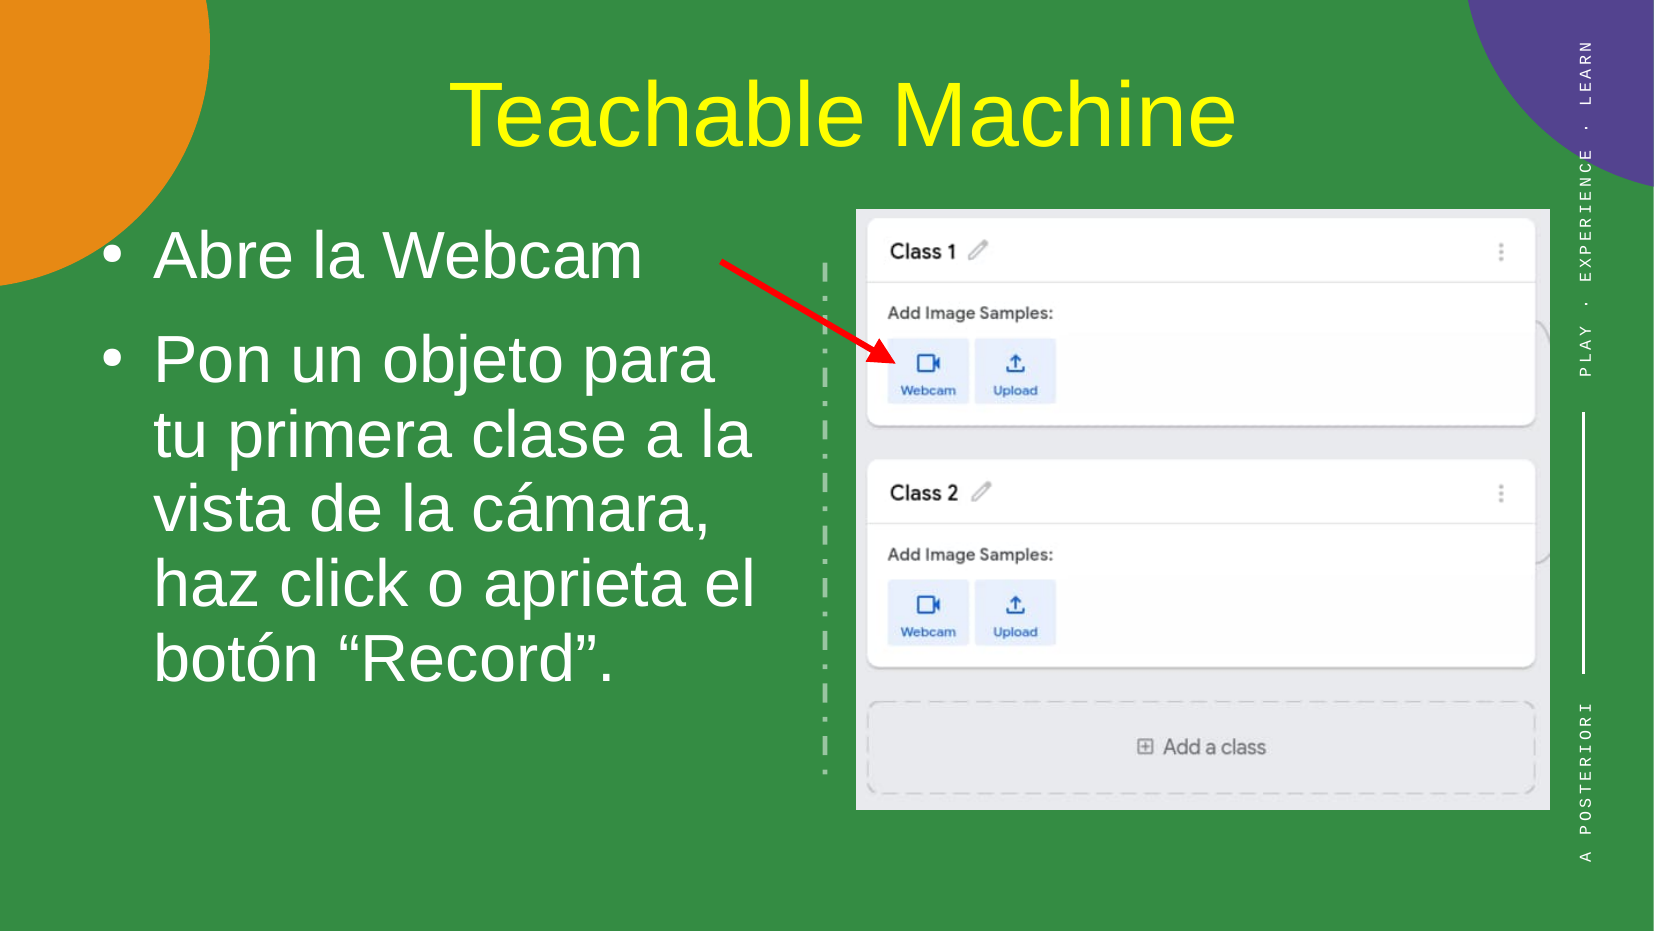

# Teachable Machine
Abre la Webcam
Pon un objeto para tu primera clase a la vista de la cámara, haz click o aprieta el botón “Record”.